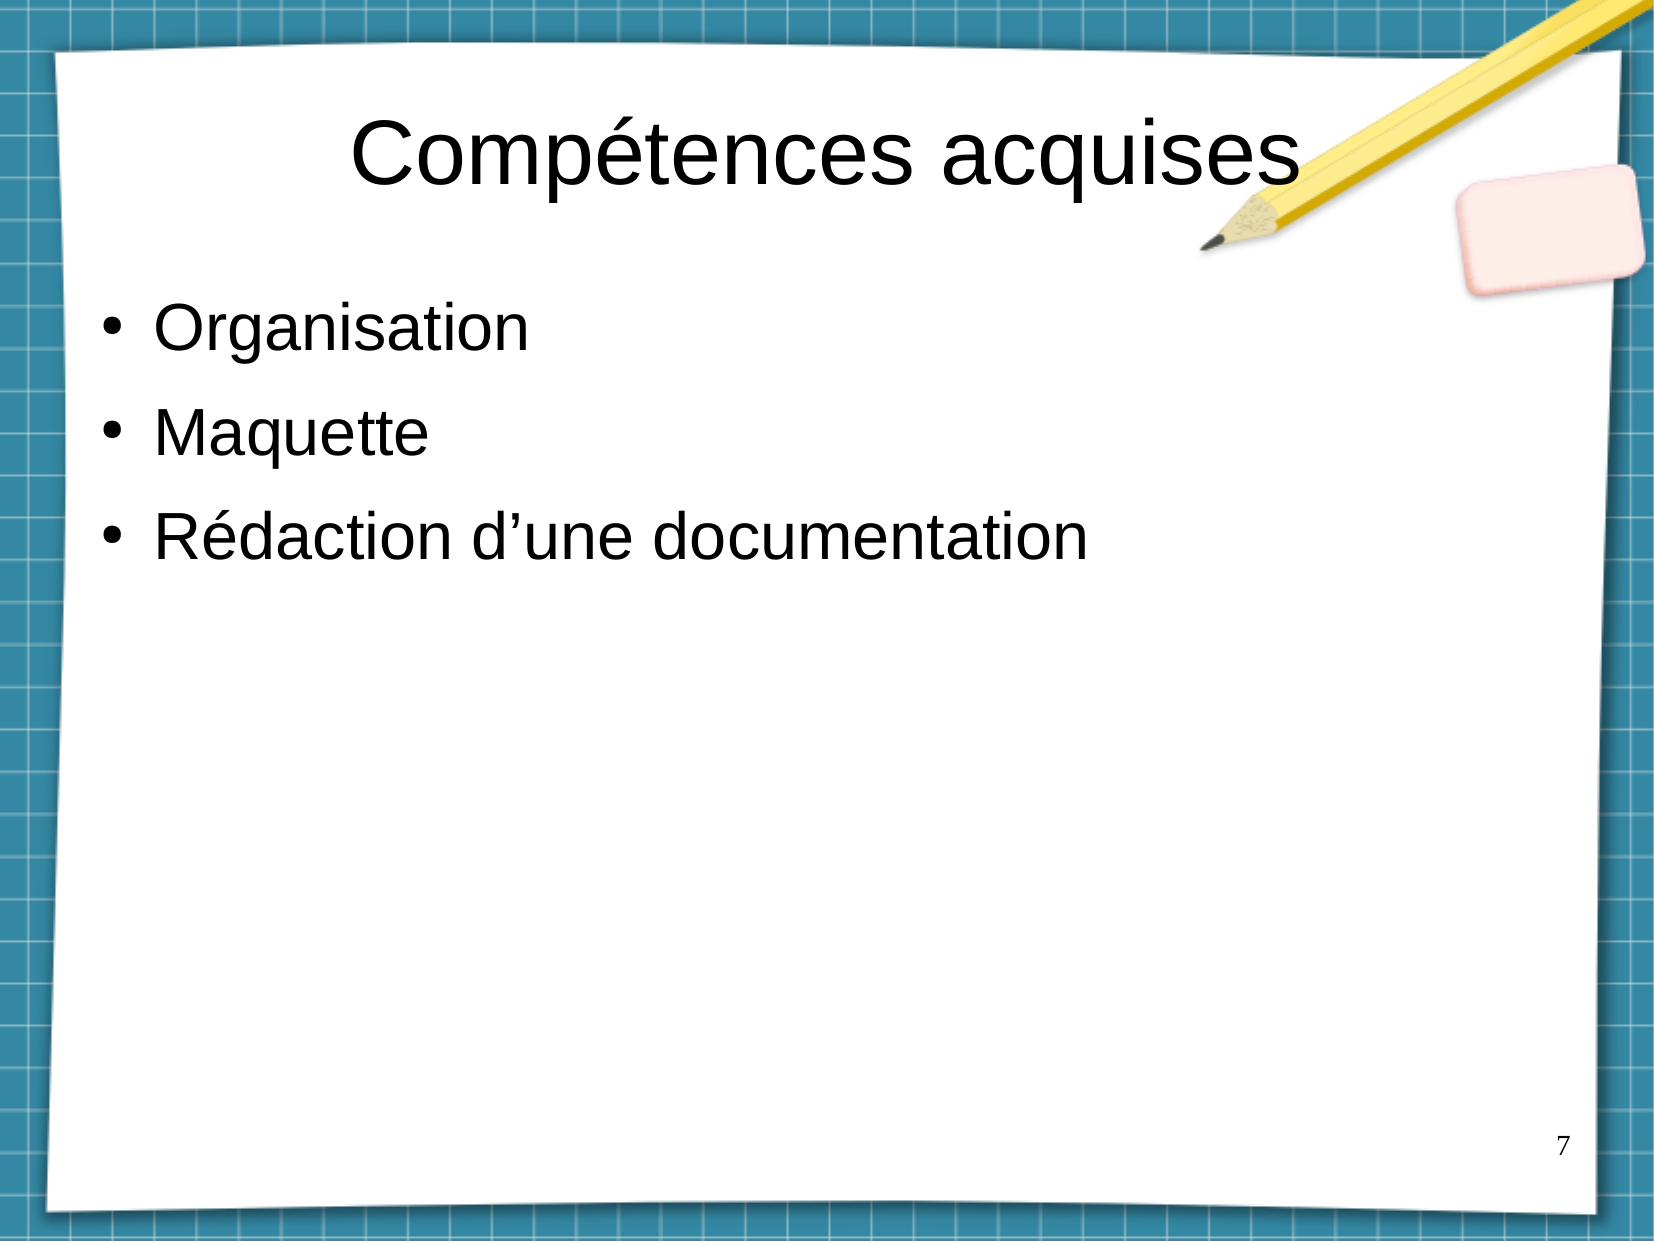

# Compétences acquises
Organisation
Maquette
Rédaction d’une documentation
7